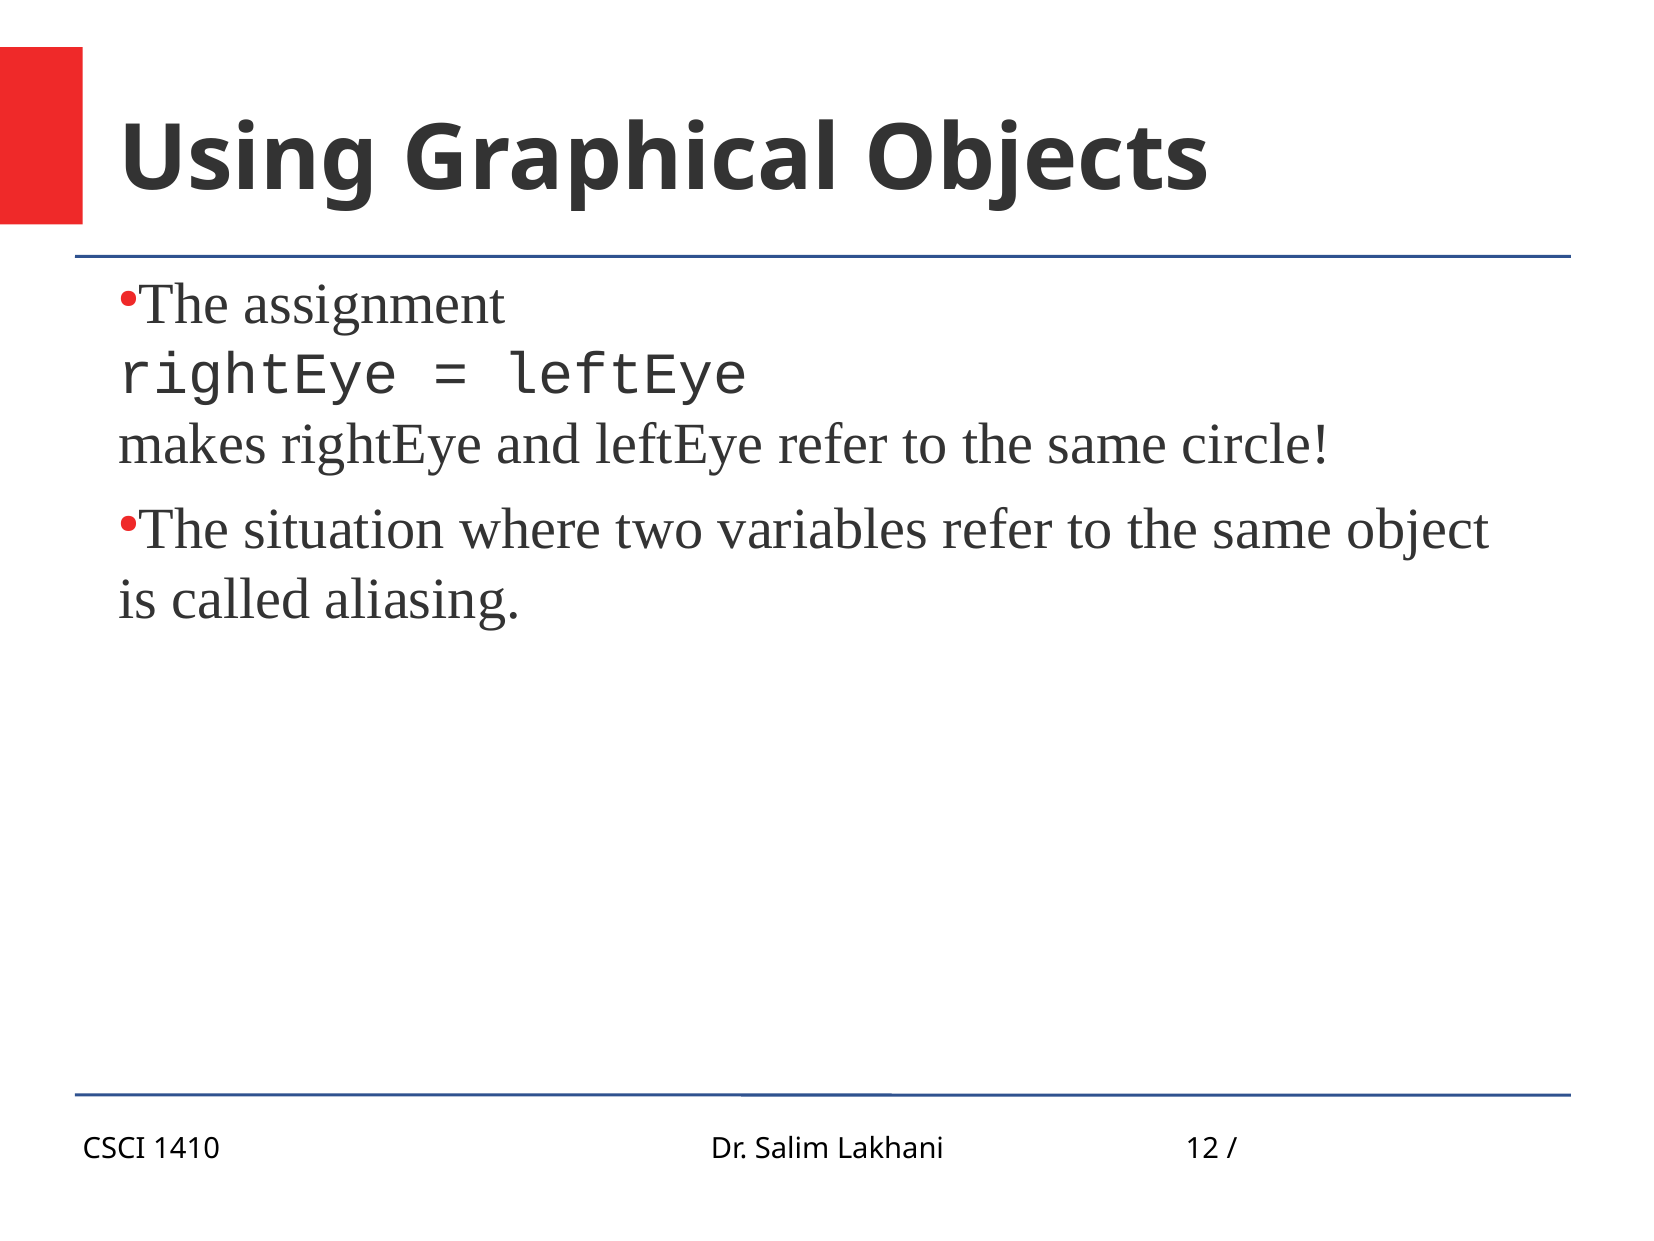

# Using Graphical Objects
The assignment
rightEye = leftEye
makes rightEye and leftEye refer to the same circle!
The situation where two variables refer to the same object is called aliasing.
CSCI 1410
Dr. Salim Lakhani